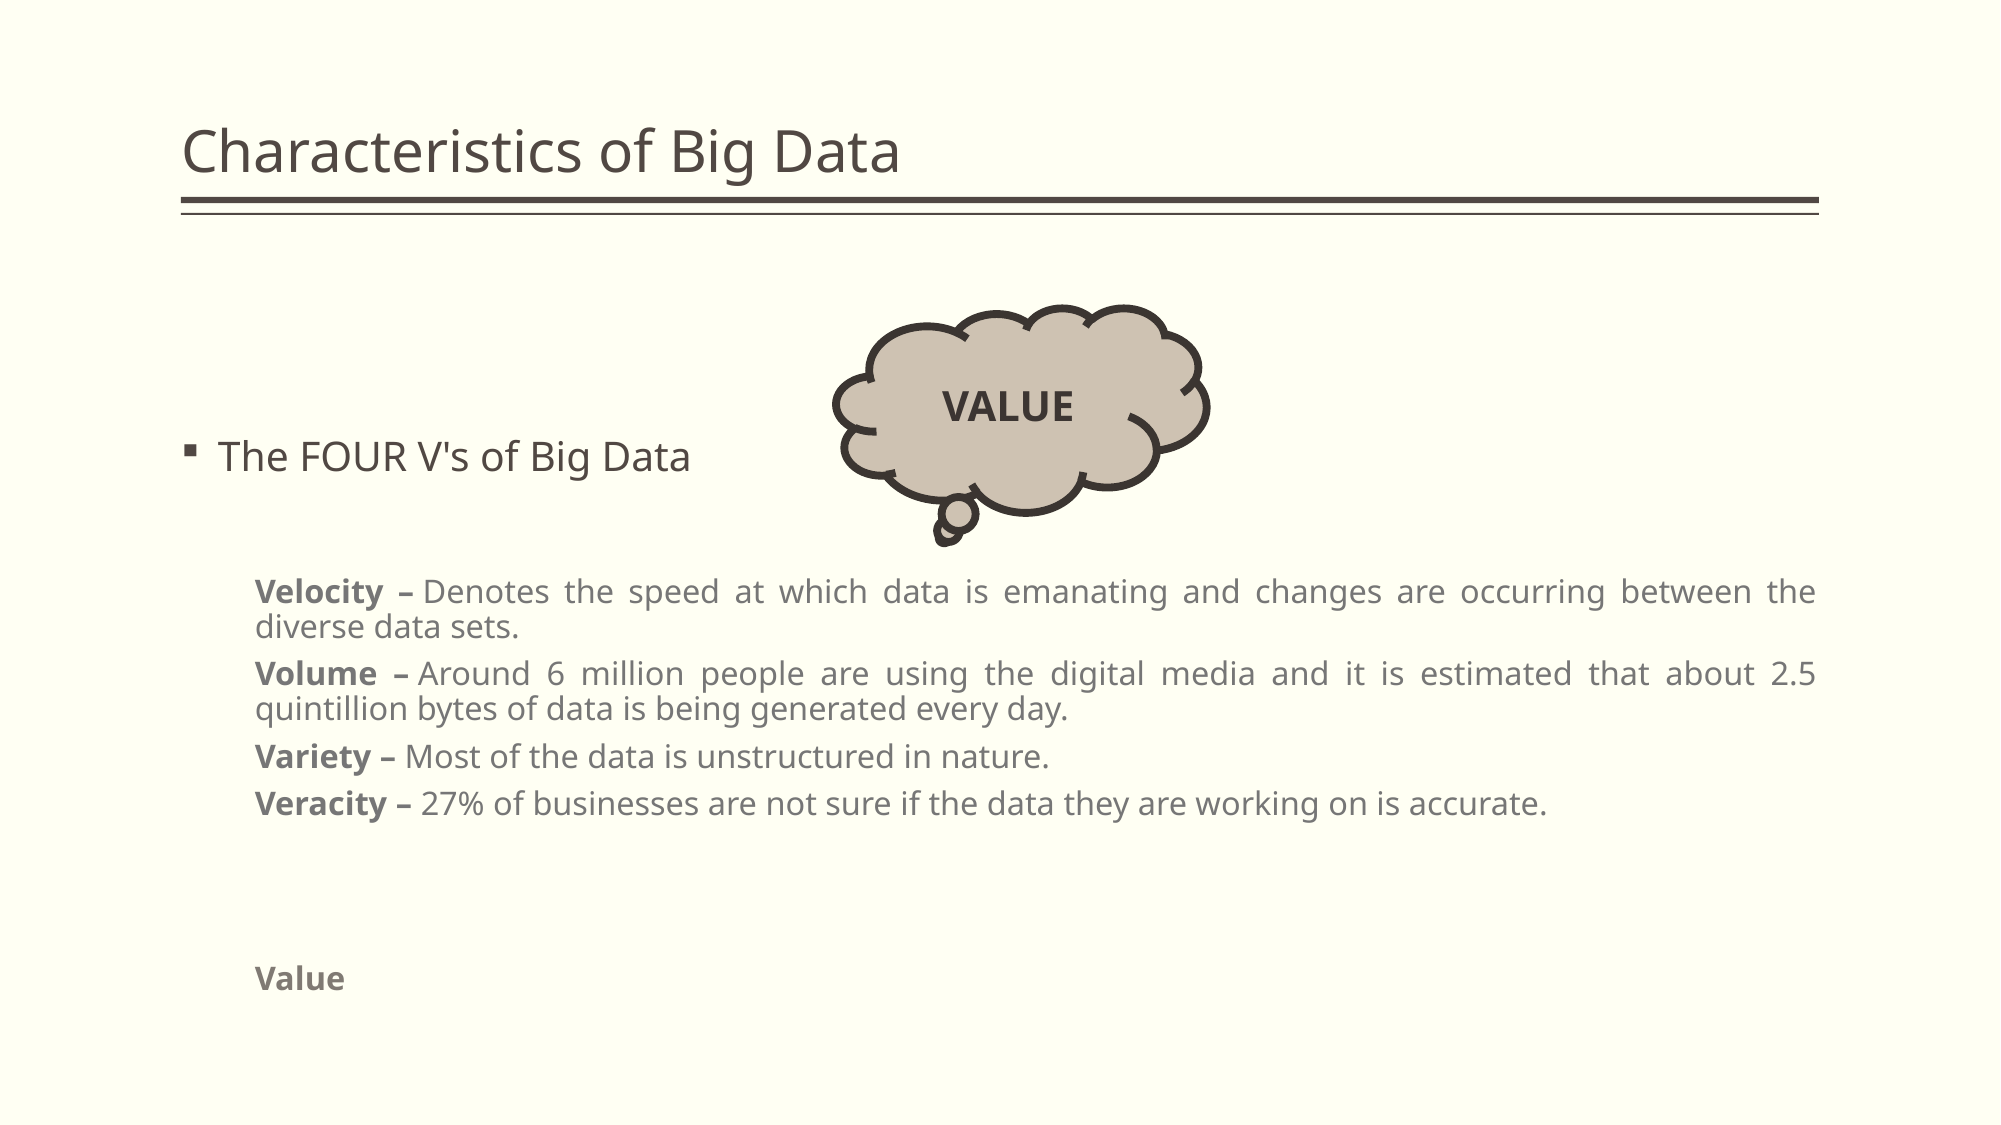

# Characteristics of Big Data
The FOUR V's of Big Data
Velocity – Denotes the speed at which data is emanating and changes are occurring between the diverse data sets.
Volume – Around 6 million people are using the digital media and it is estimated that about 2.5 quintillion bytes of data is being generated every day.
Variety – Most of the data is unstructured in nature.
Veracity – 27% of businesses are not sure if the data they are working on is accurate.
Value
VALUE